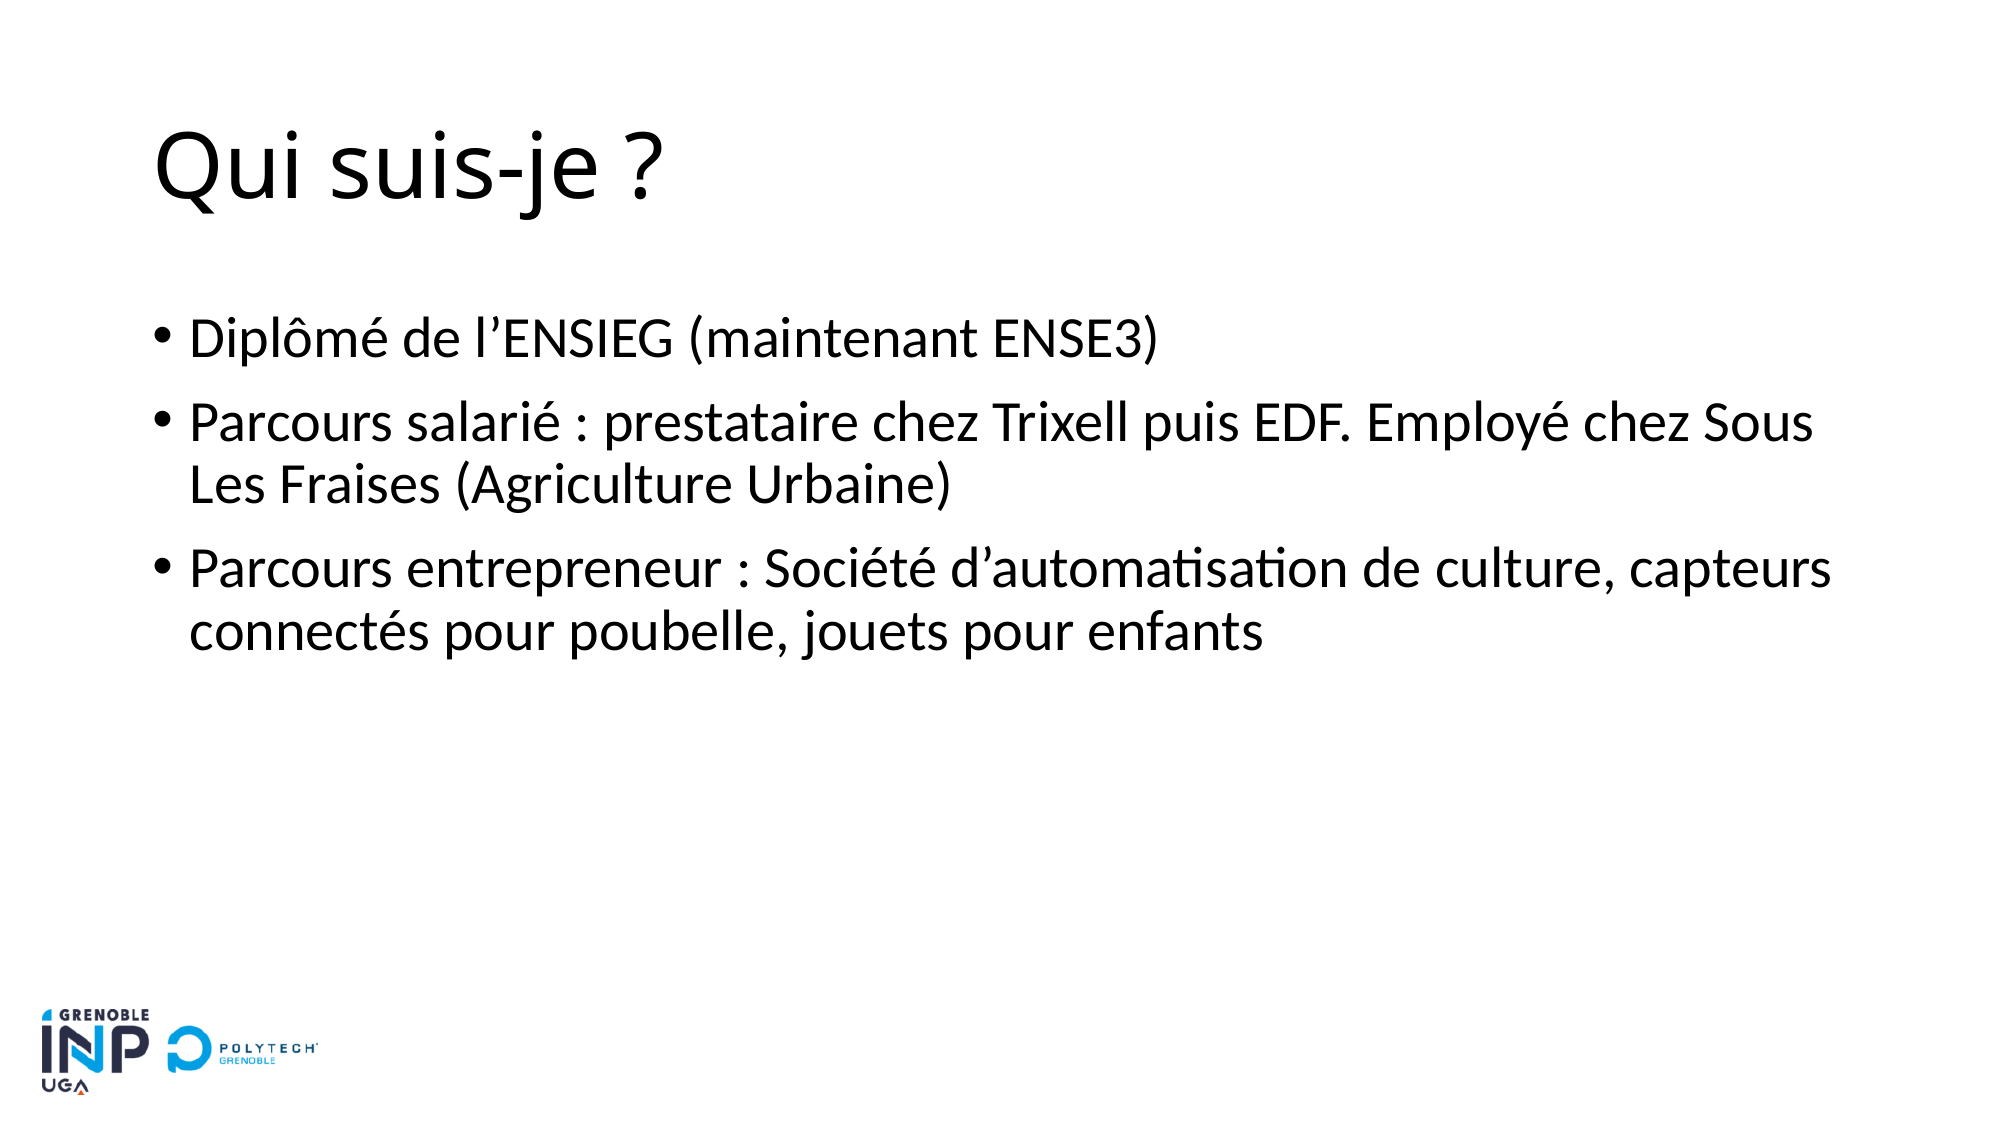

# Qui suis-je ?
Diplômé de l’ENSIEG (maintenant ENSE3)
Parcours salarié : prestataire chez Trixell puis EDF. Employé chez Sous Les Fraises (Agriculture Urbaine)
Parcours entrepreneur : Société d’automatisation de culture, capteurs connectés pour poubelle, jouets pour enfants